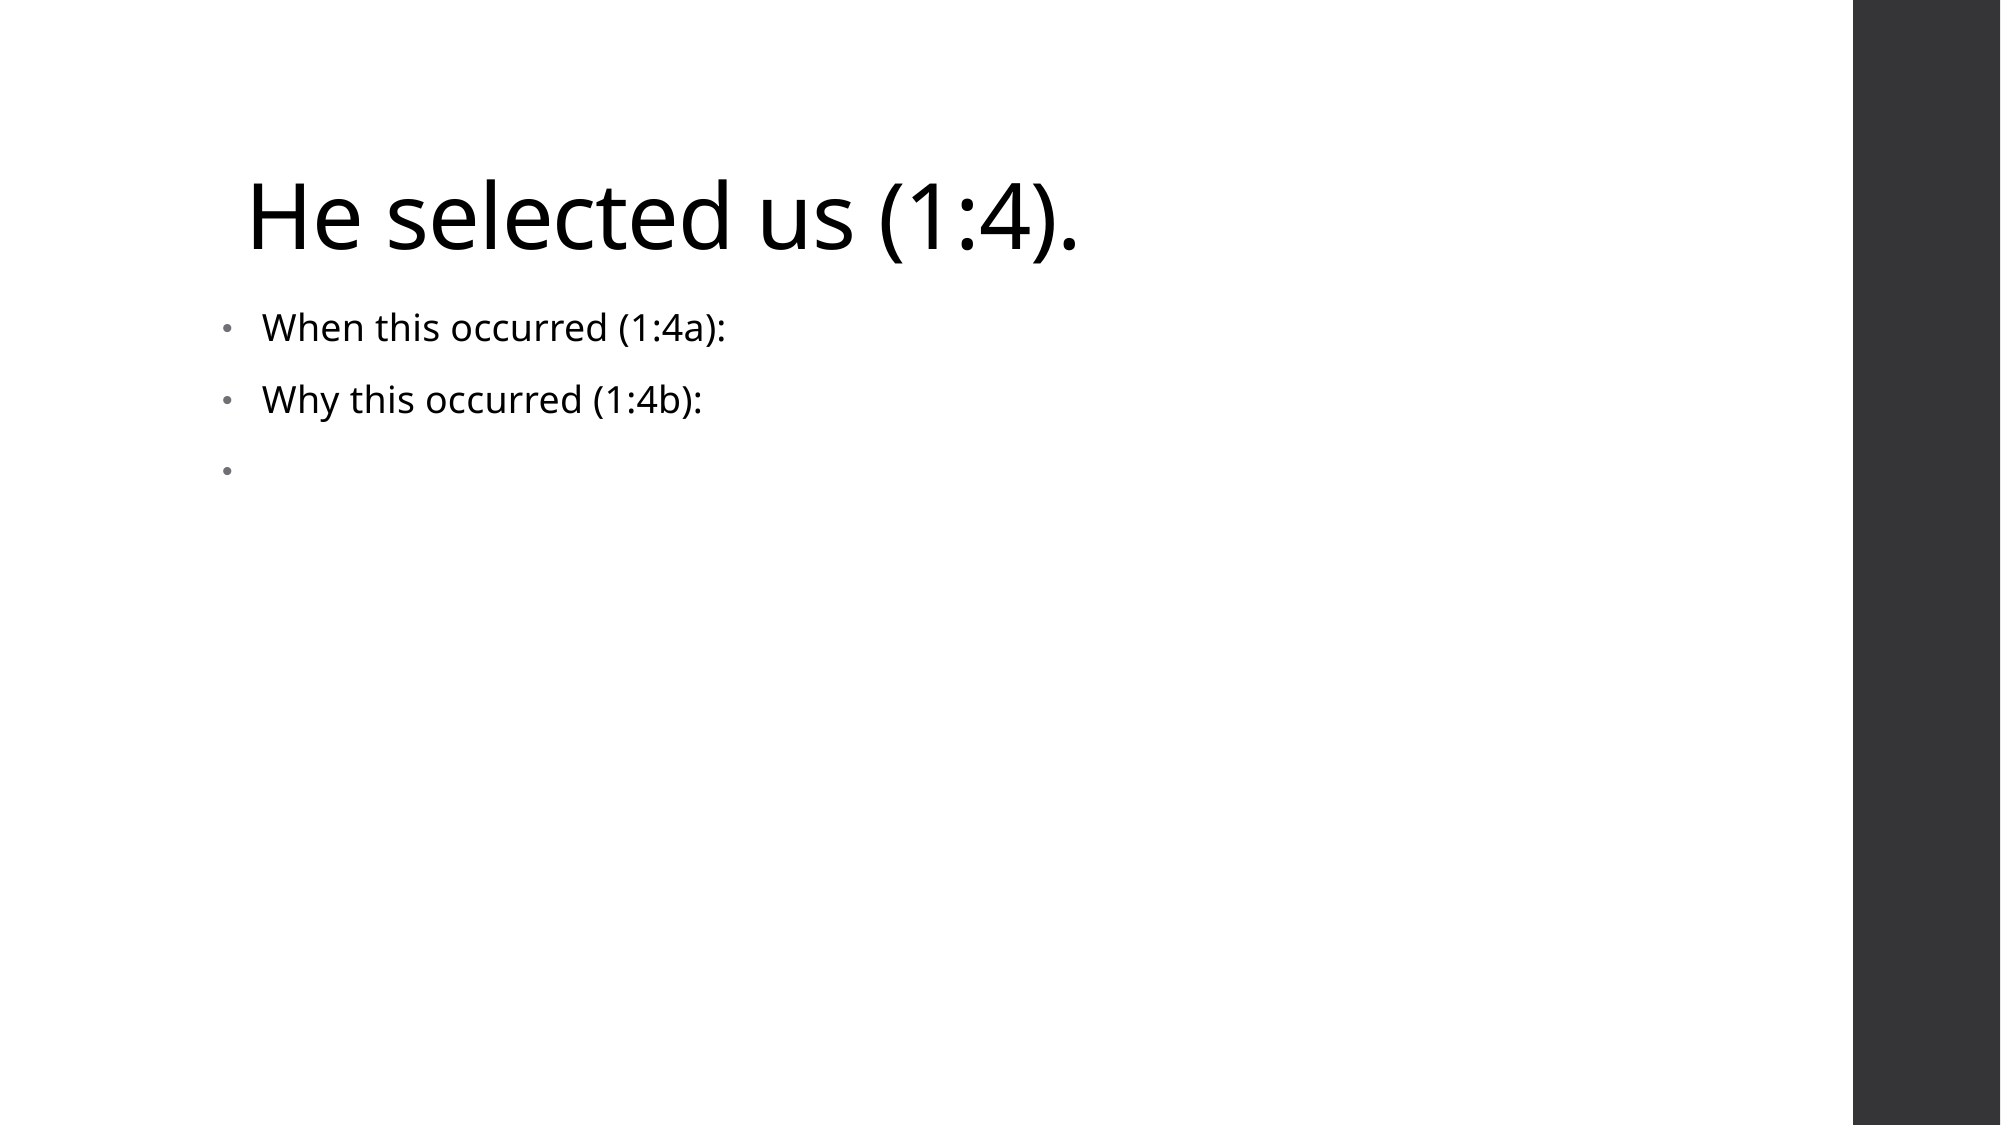

# He selected us (1:4).
 When this occurred (1:4a):
 Why this occurred (1:4b):